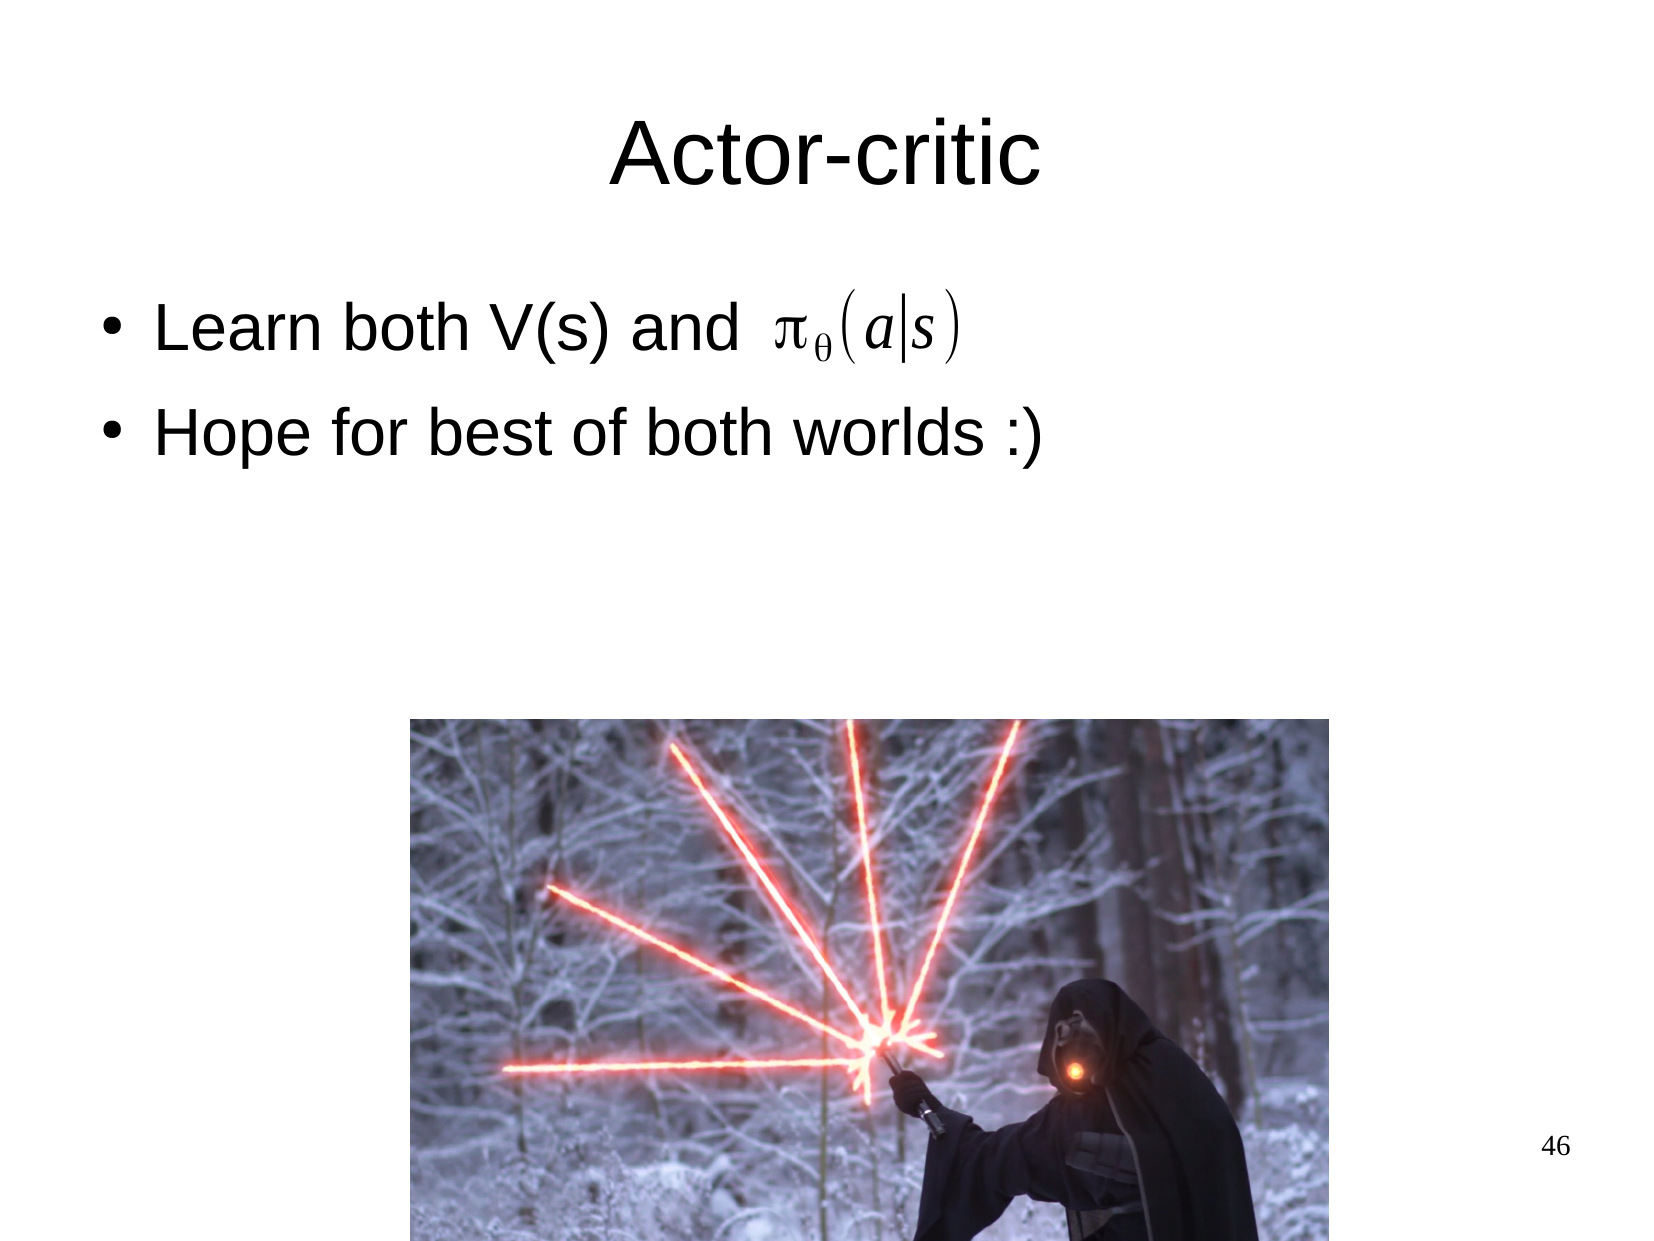

# Actor-critic
Learn both V(s) and
Hope for best of both worlds :)
46